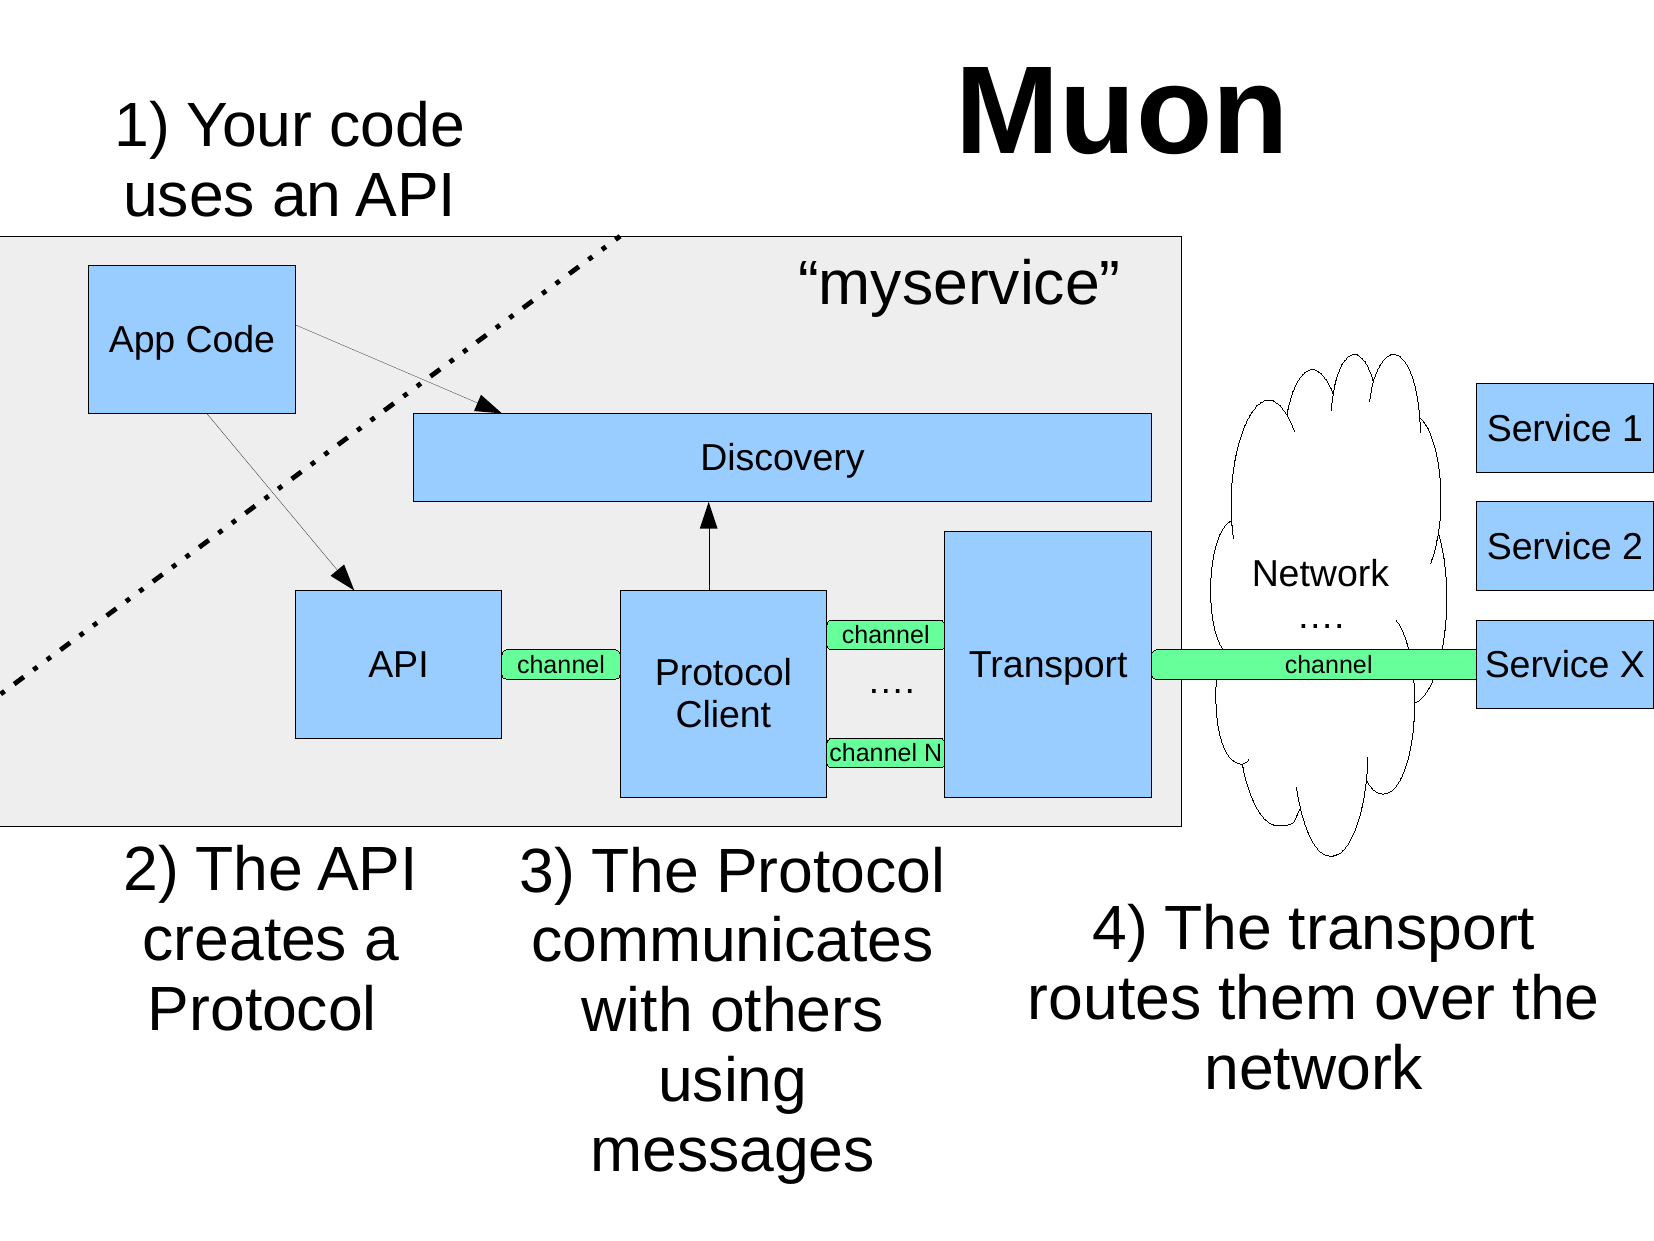

# Muon
1) Your code uses an API
“myservice”
App Code
Network
….
Service 1
Discovery
Service 2
Transport
API
Protocol
Client
channel
Service X
channel
channel
….
channel N
2) The API creates a Protocol
3) The Protocol communicates
with others using messages
4) The transport routes them over the network